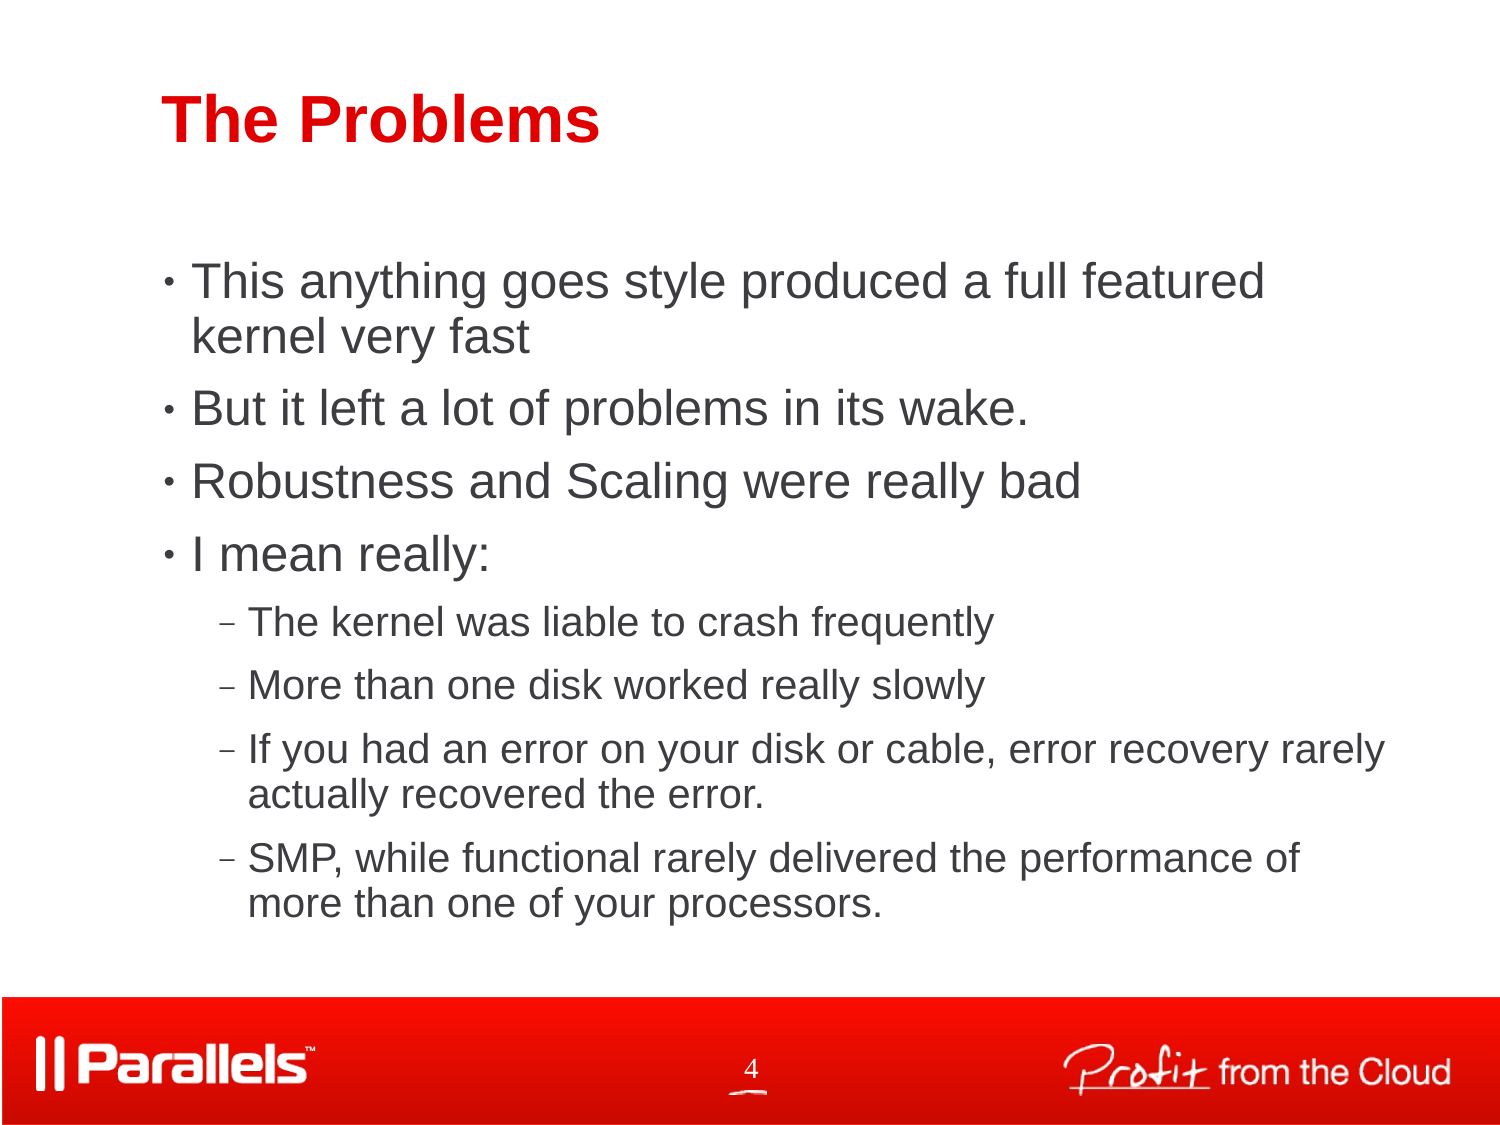

# The Problems
This anything goes style produced a full featured kernel very fast
But it left a lot of problems in its wake.
Robustness and Scaling were really bad
I mean really:
The kernel was liable to crash frequently
More than one disk worked really slowly
If you had an error on your disk or cable, error recovery rarely actually recovered the error.
SMP, while functional rarely delivered the performance of more than one of your processors.